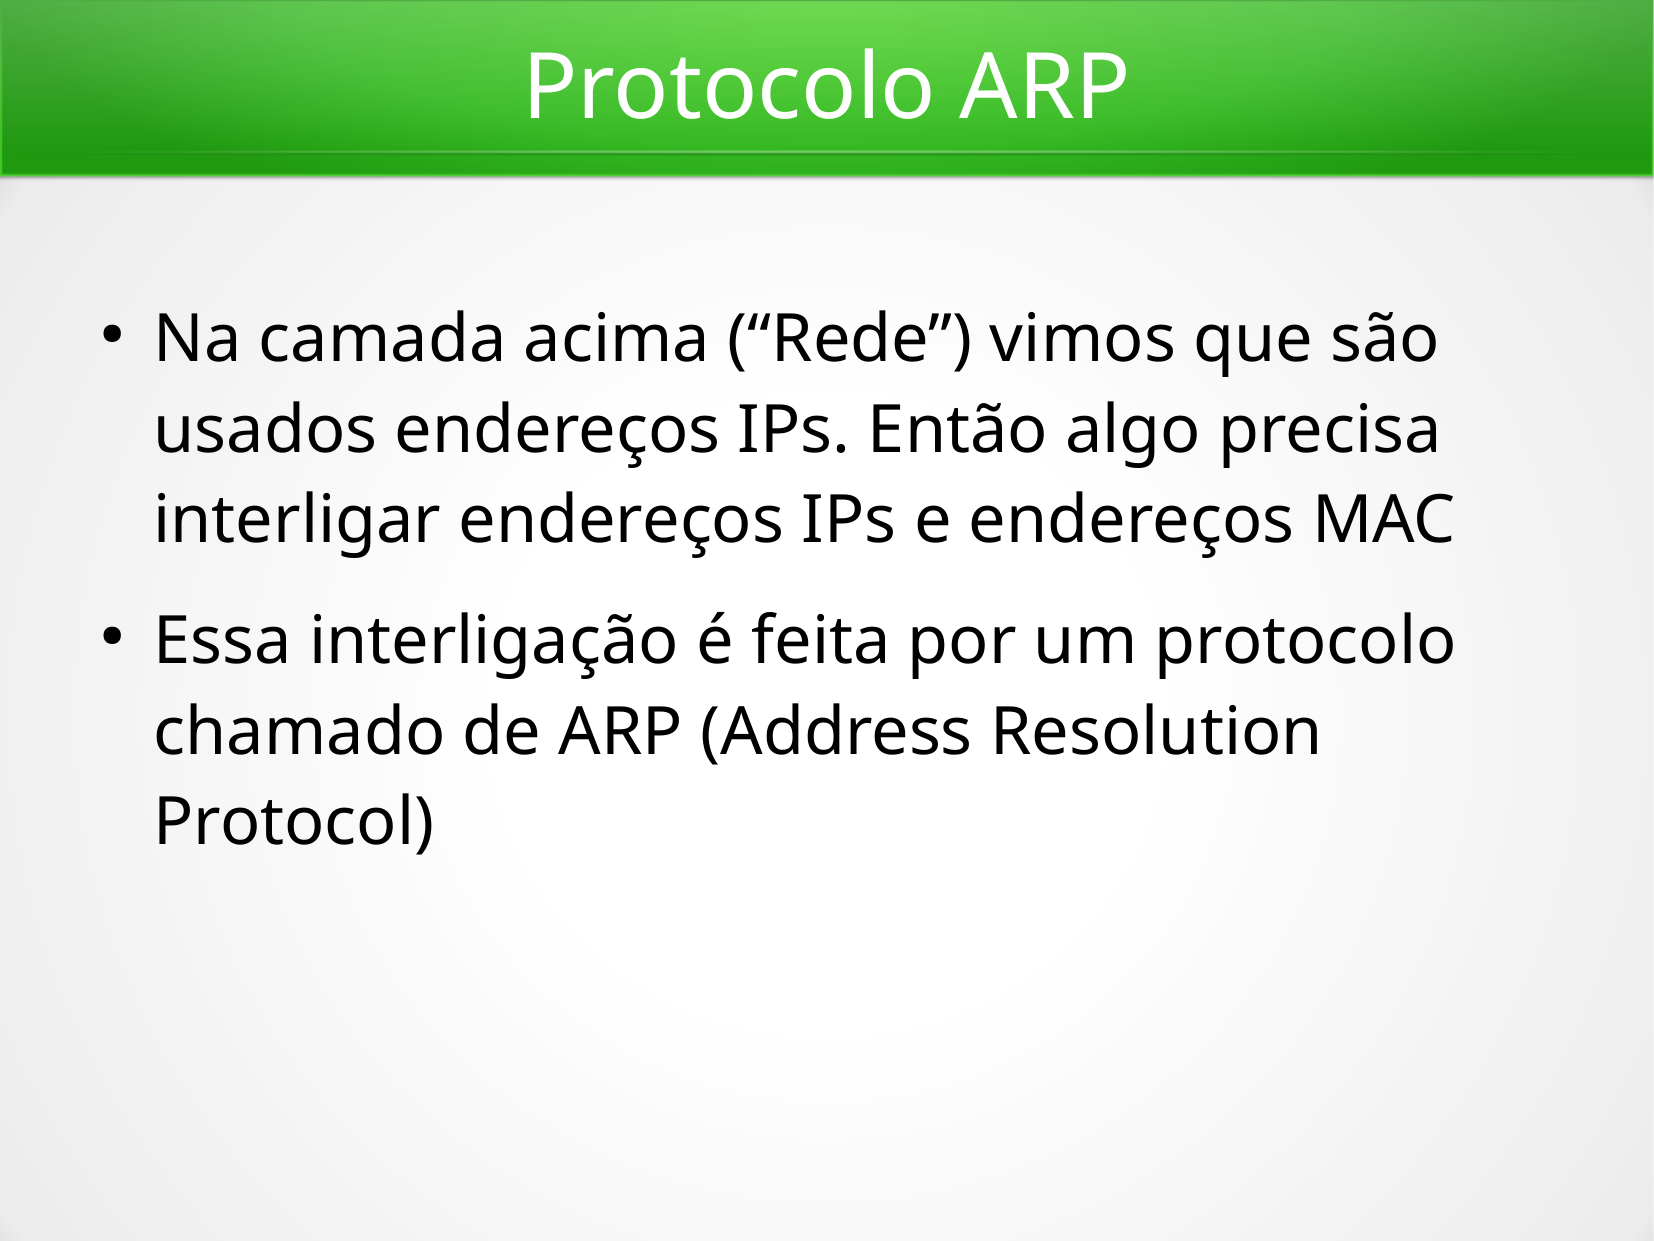

# Protocolo ARP
Na camada acima (“Rede”) vimos que são usados endereços IPs. Então algo precisa interligar endereços IPs e endereços MAC
Essa interligação é feita por um protocolo chamado de ARP (Address Resolution Protocol)